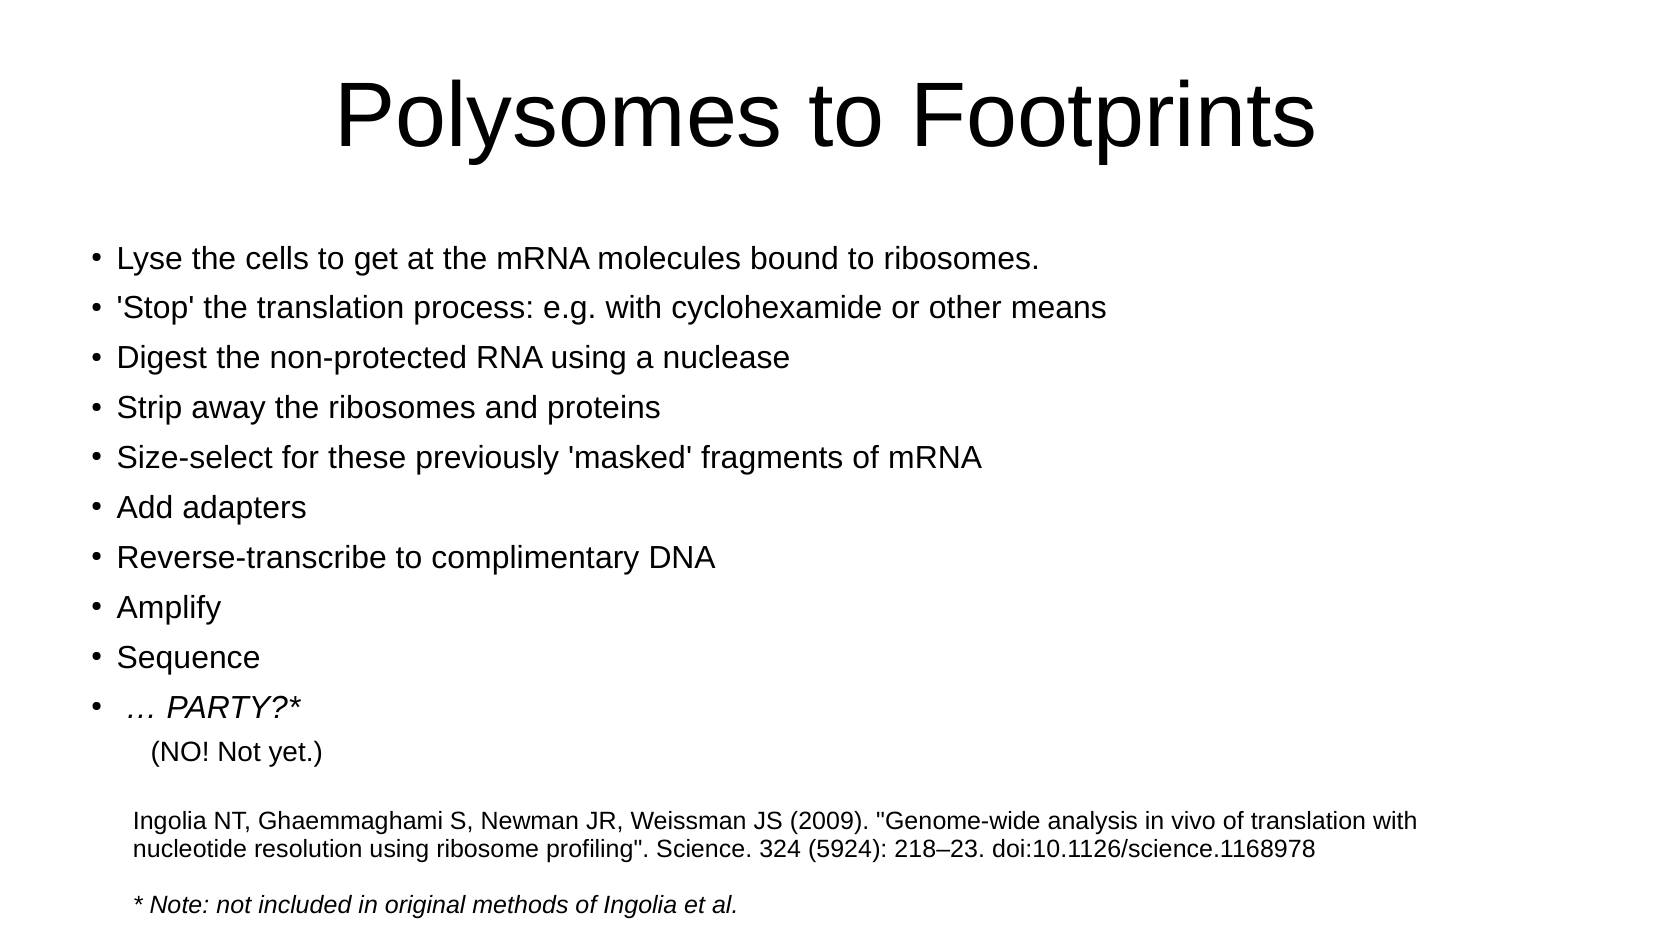

# Polysomes to Footprints
Lyse the cells to get at the mRNA molecules bound to ribosomes.
'Stop' the translation process: e.g. with cyclohexamide or other means
Digest the non-protected RNA using a nuclease
Strip away the ribosomes and proteins
Size-select for these previously 'masked' fragments of mRNA
Add adapters
Reverse-transcribe to complimentary DNA
Amplify
Sequence
 … PARTY?*
(NO! Not yet.)
Ingolia NT, Ghaemmaghami S, Newman JR, Weissman JS (2009). "Genome-wide analysis in vivo of translation with nucleotide resolution using ribosome profiling". Science. 324 (5924): 218–23. doi:10.1126/science.1168978
* Note: not included in original methods of Ingolia et al.